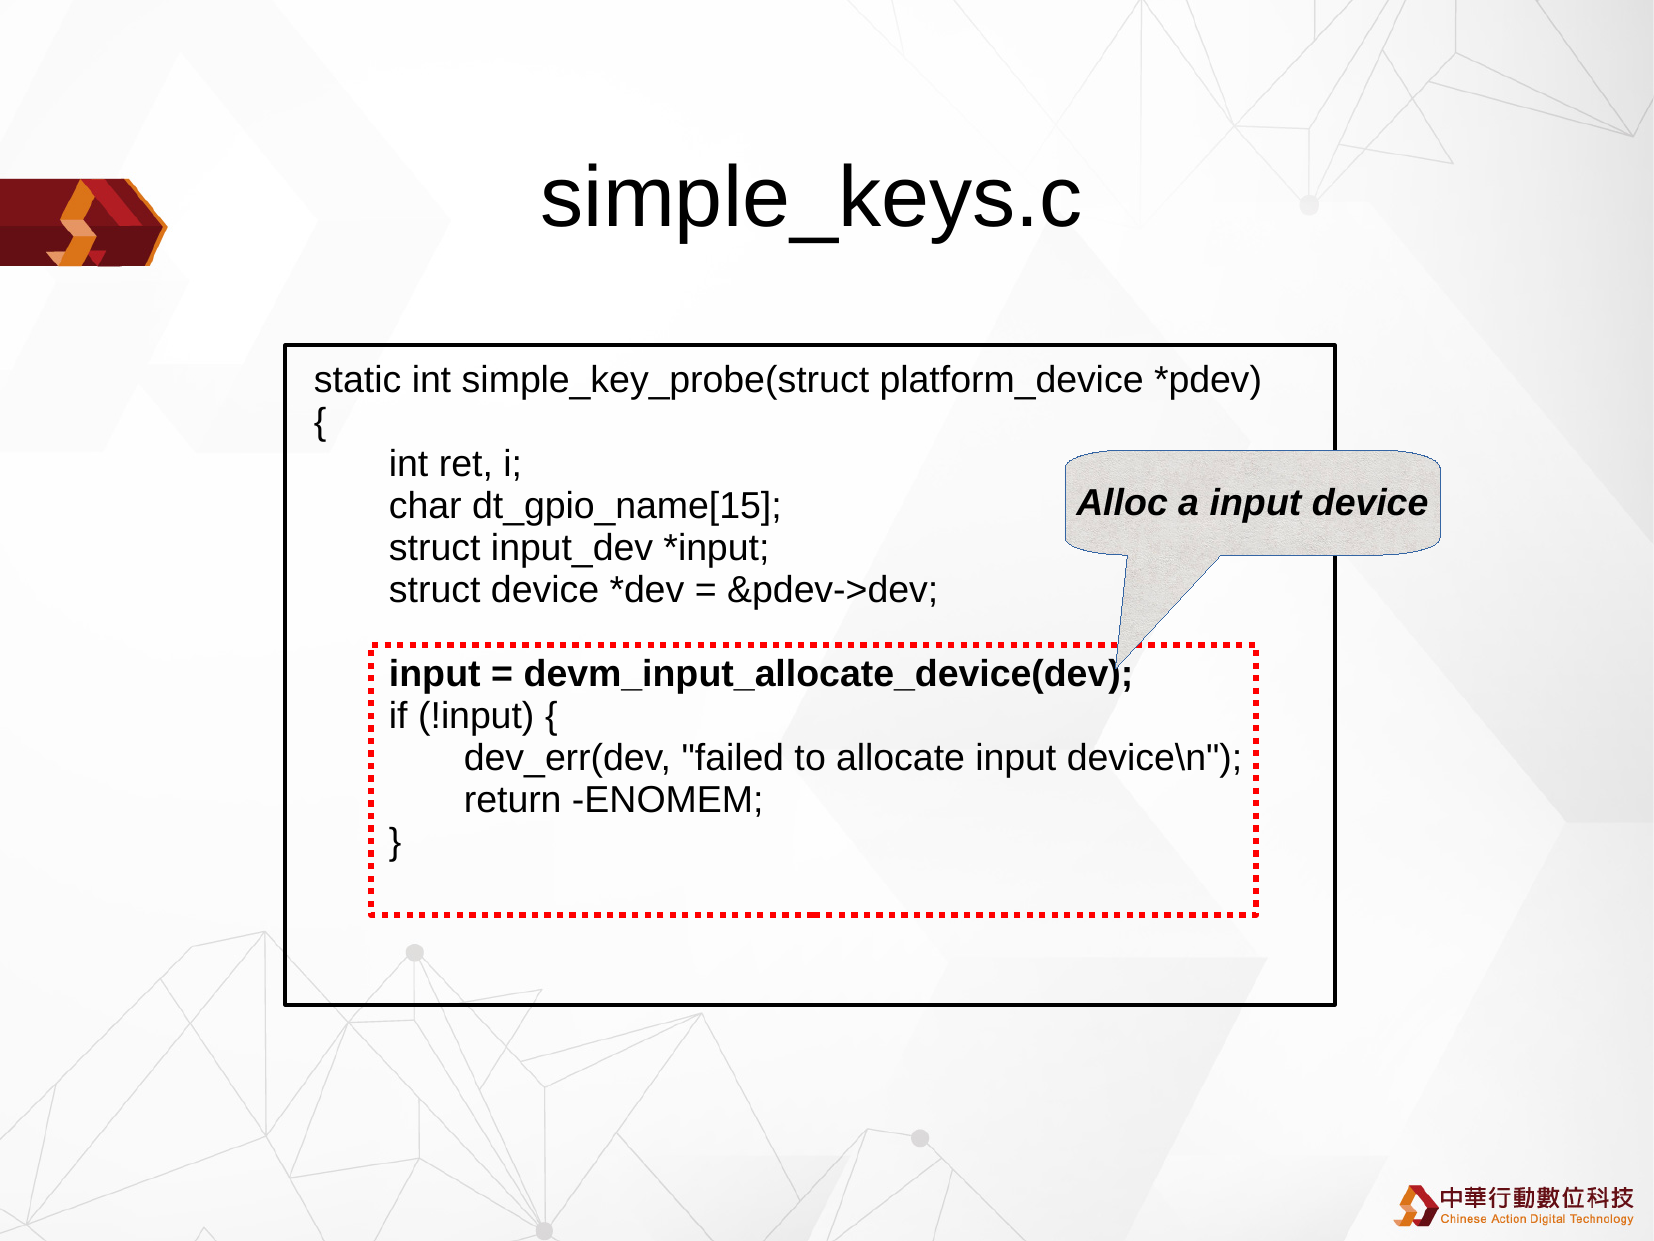

# simple_keys.c
static int simple_key_probe(struct platform_device *pdev)
{
	int ret, i;
	char dt_gpio_name[15];
	struct input_dev *input;
	struct device *dev = &pdev->dev;
	input = devm_input_allocate_device(dev);
	if (!input) {
		dev_err(dev, "failed to allocate input device\n");
		return -ENOMEM;
	}
Alloc a input device